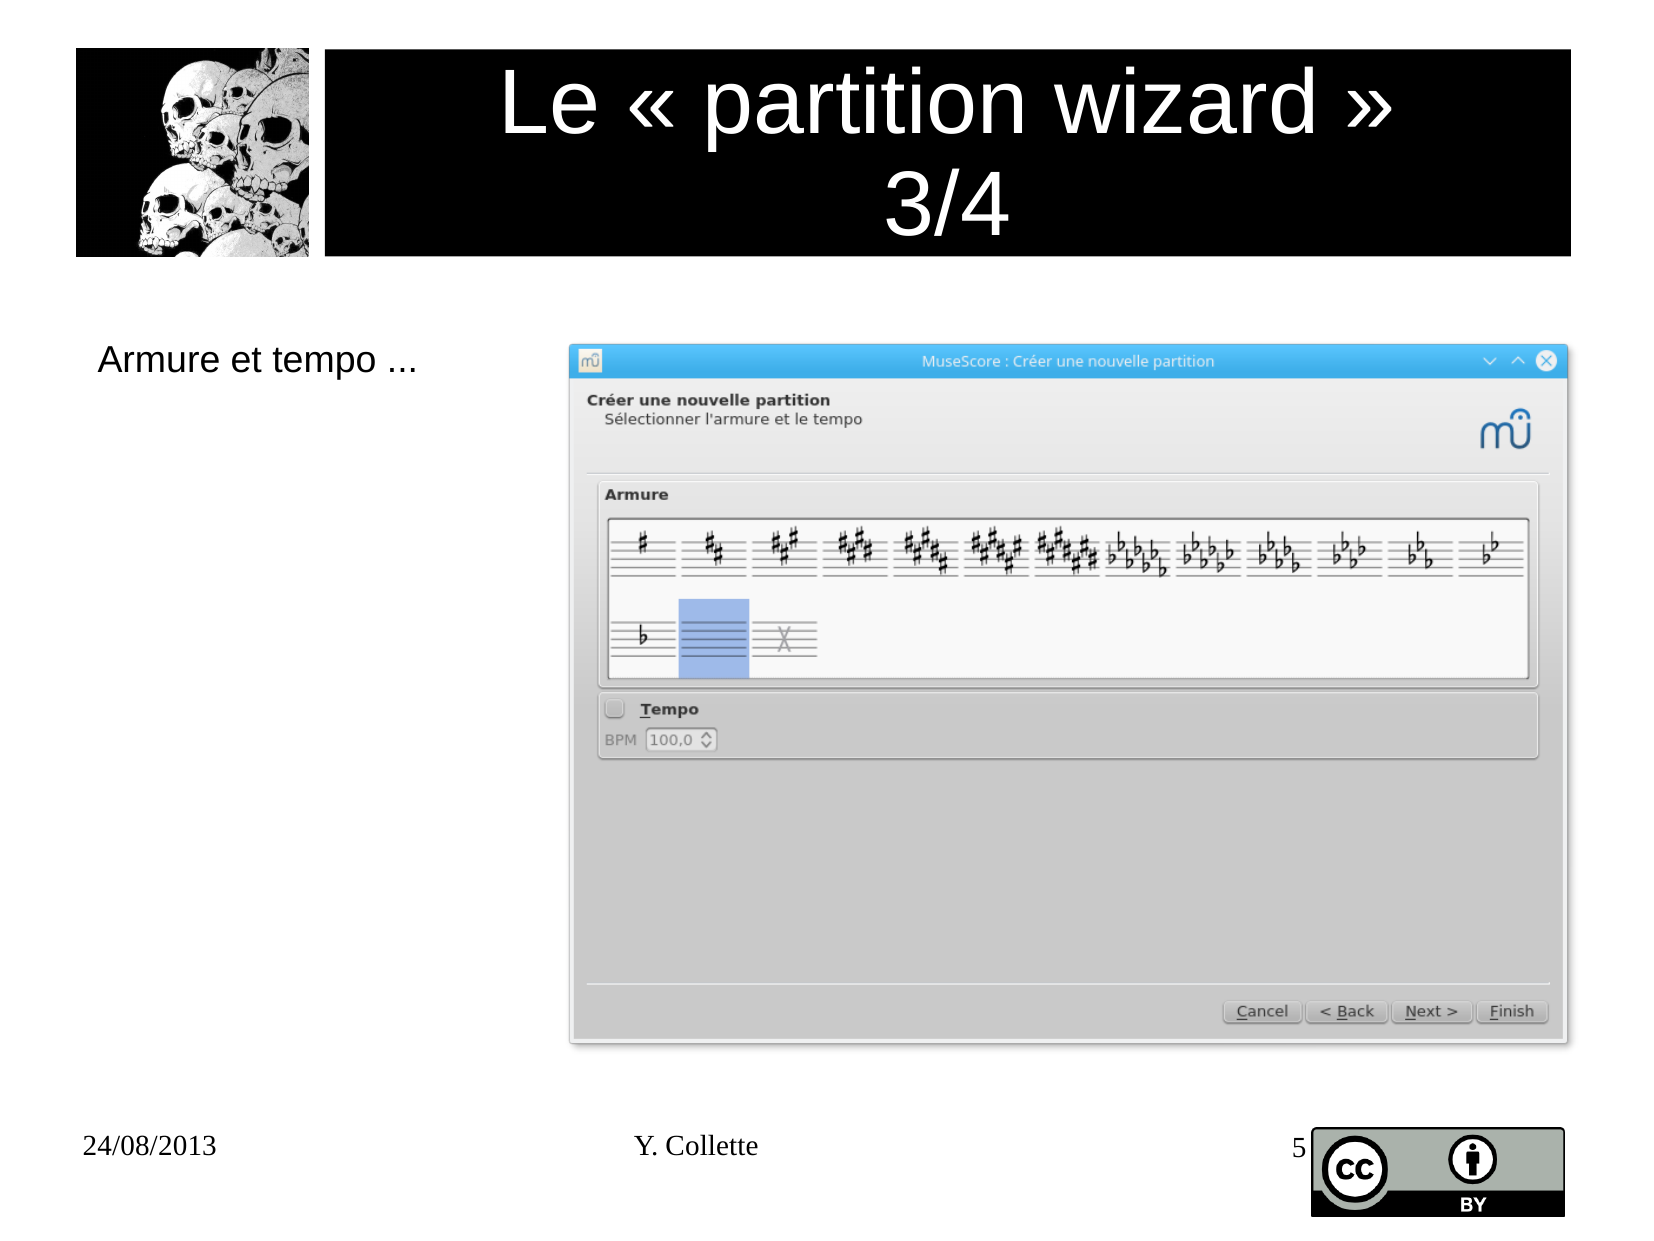

# Le « partition wizard » 3/4
Armure et tempo ...
Y. Collette
5